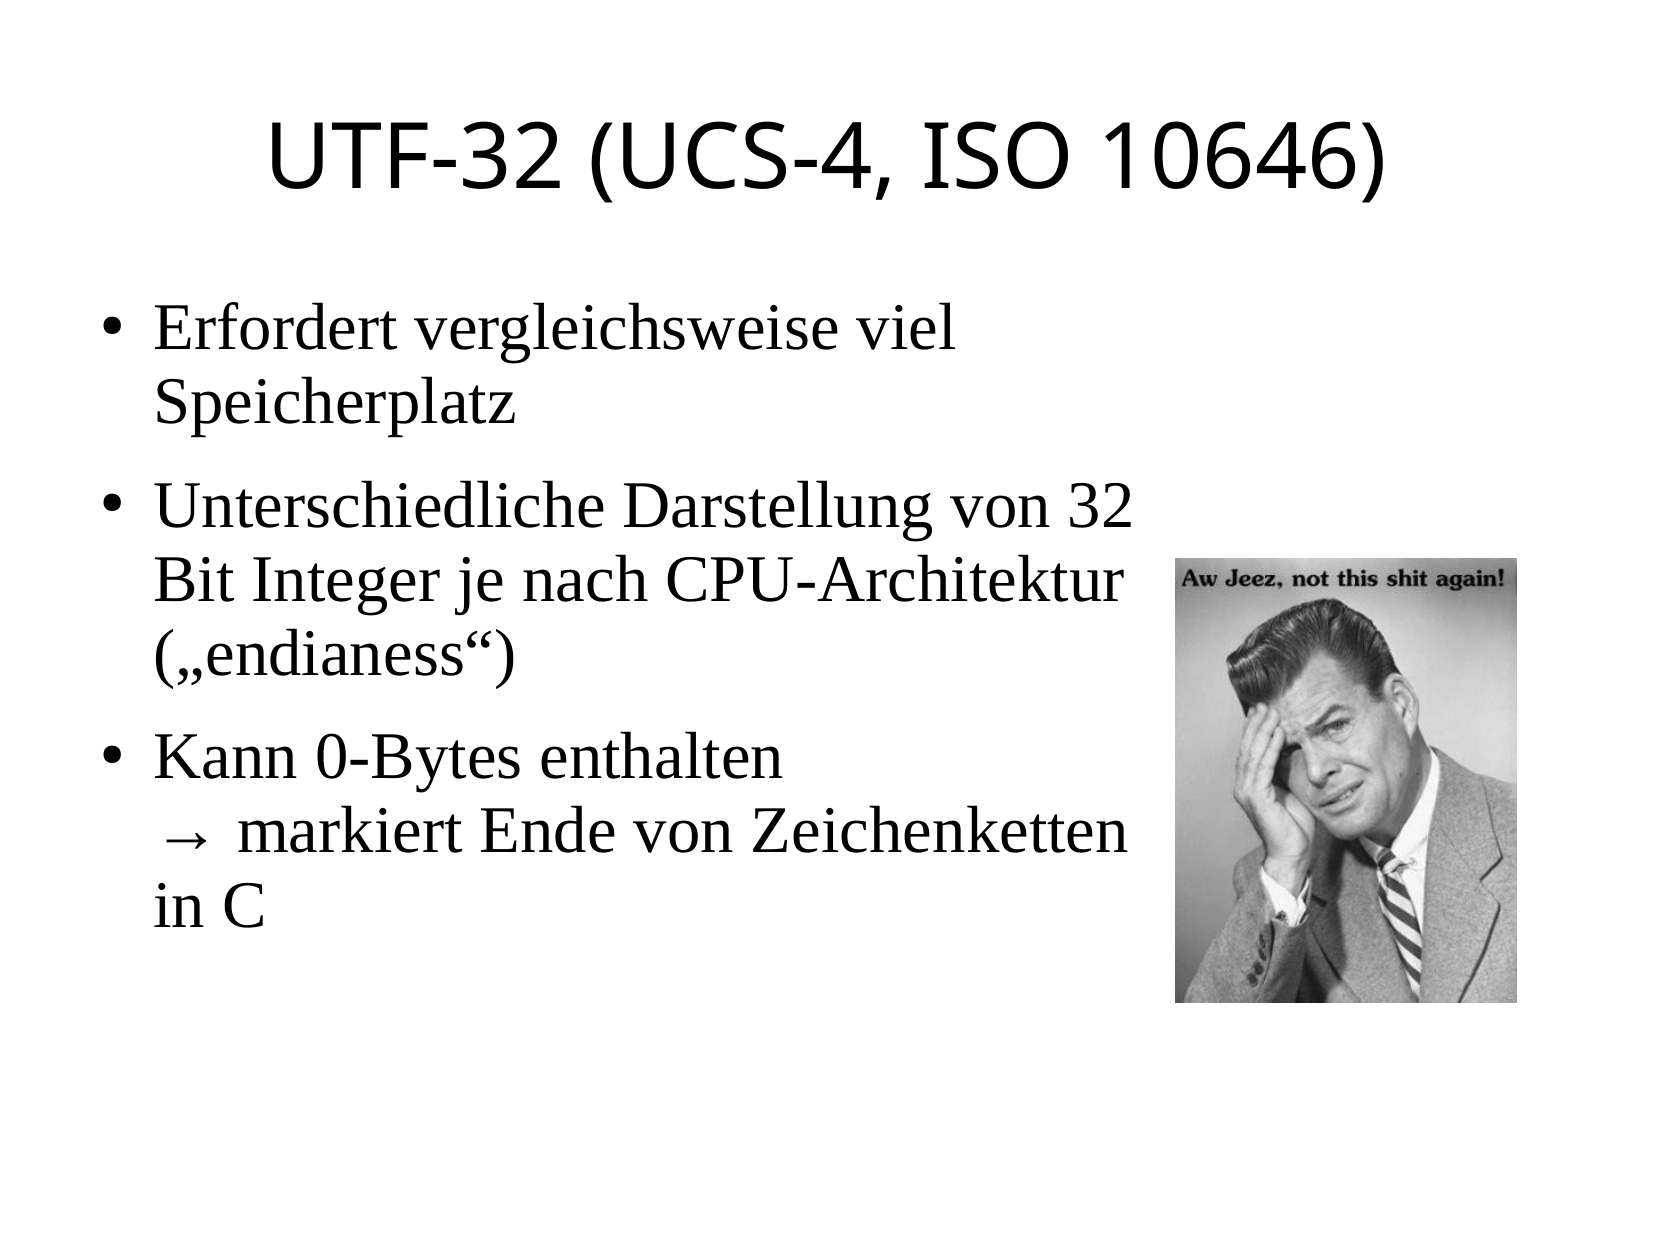

# UTF-32 (UCS-4, ISO 10646)
Erfordert vergleichsweise viel Speicherplatz
Unterschiedliche Darstellung von 32 Bit Integer je nach CPU-Architektur („endianess“)
Kann 0-Bytes enthalten
→ markiert Ende von Zeichenketten in C